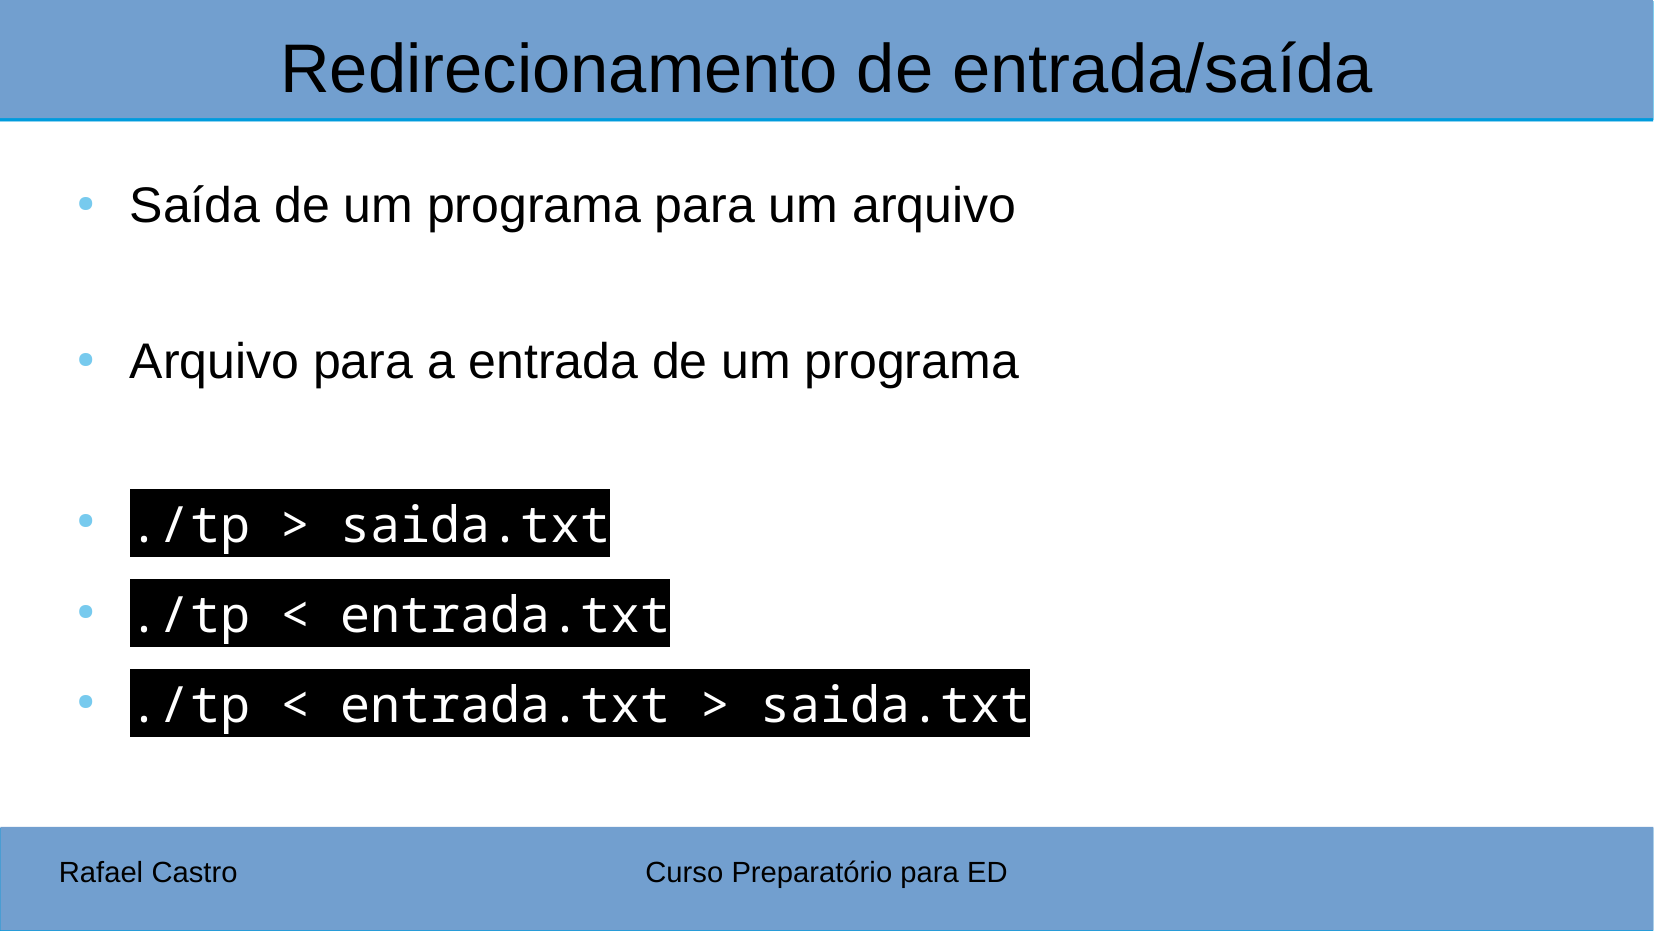

# Redirecionamento de entrada/saída
Saída de um programa para um arquivo
Arquivo para a entrada de um programa
./tp > saida.txt
./tp < entrada.txt
./tp < entrada.txt > saida.txt
Curso Preparatório para ED